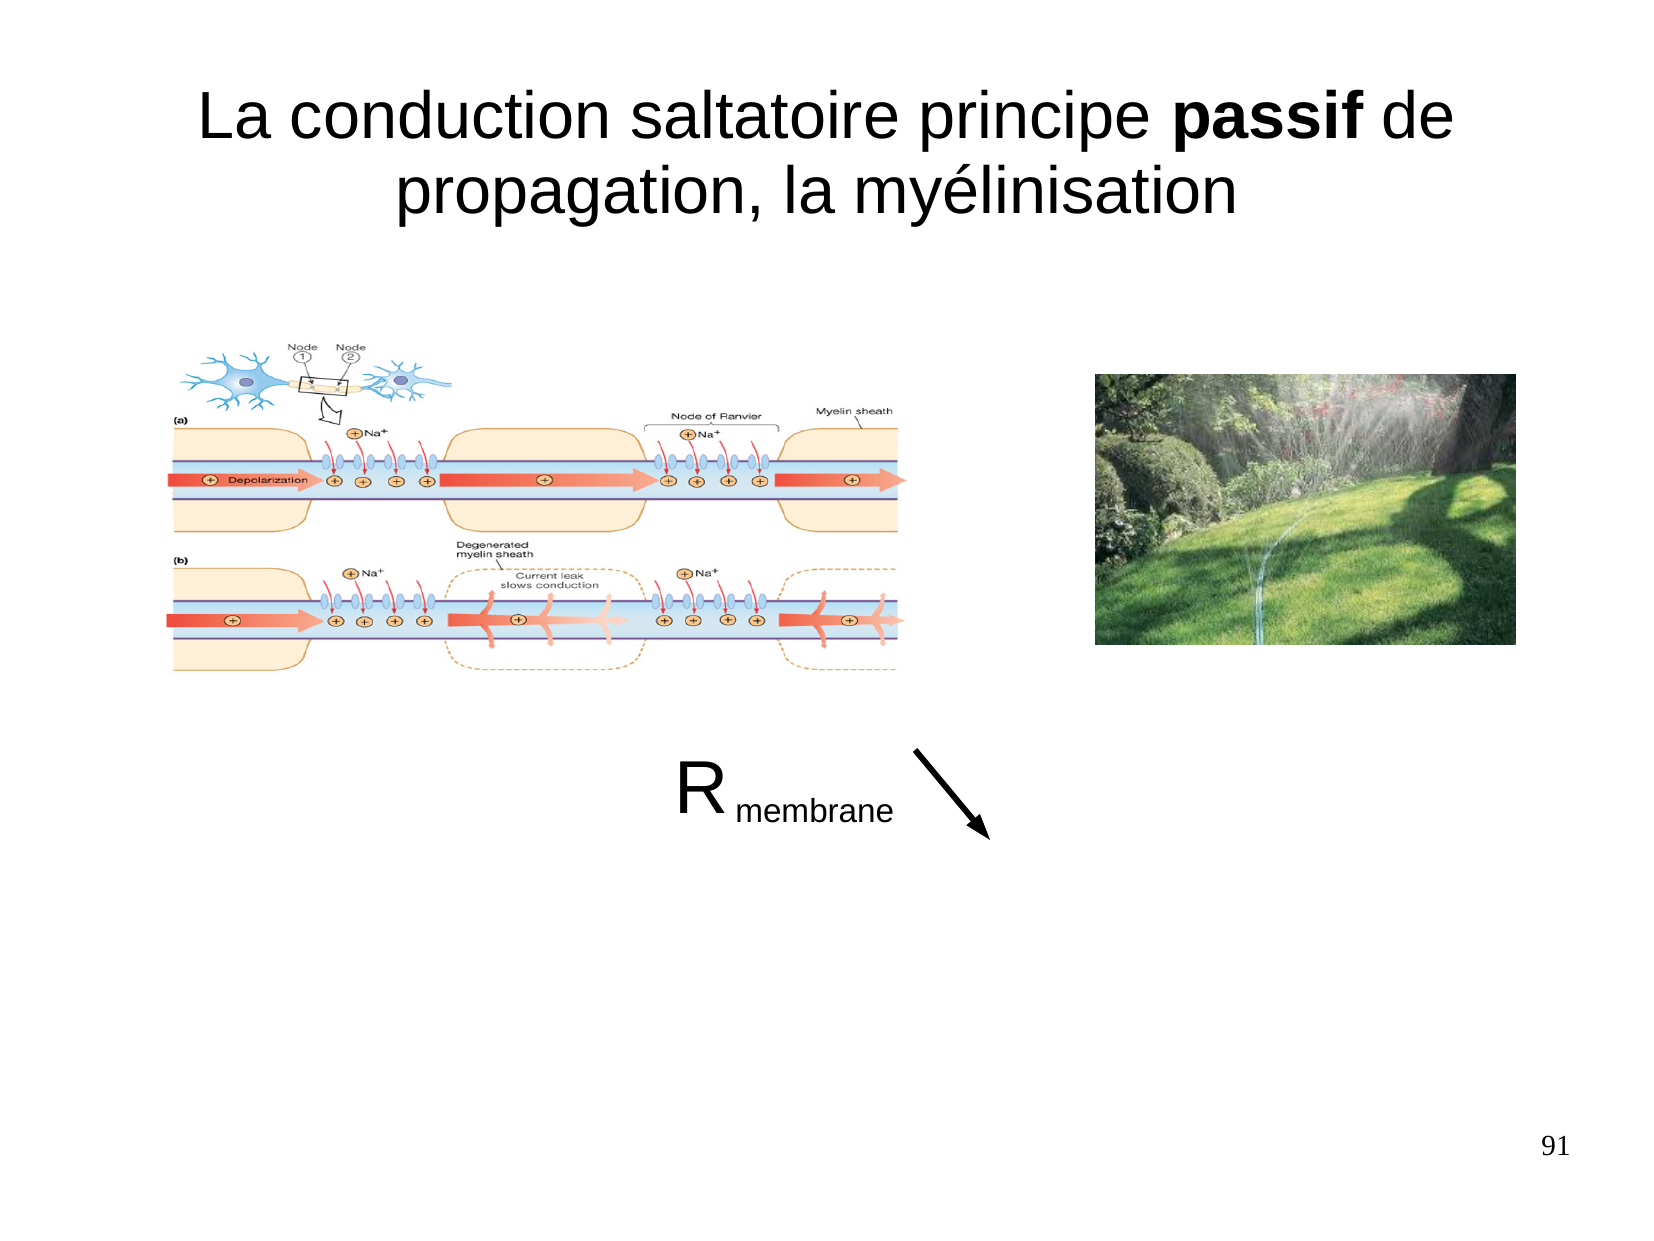

# La conduction saltatoire principe passif de propagation, la myélinisation
R
membrane
91